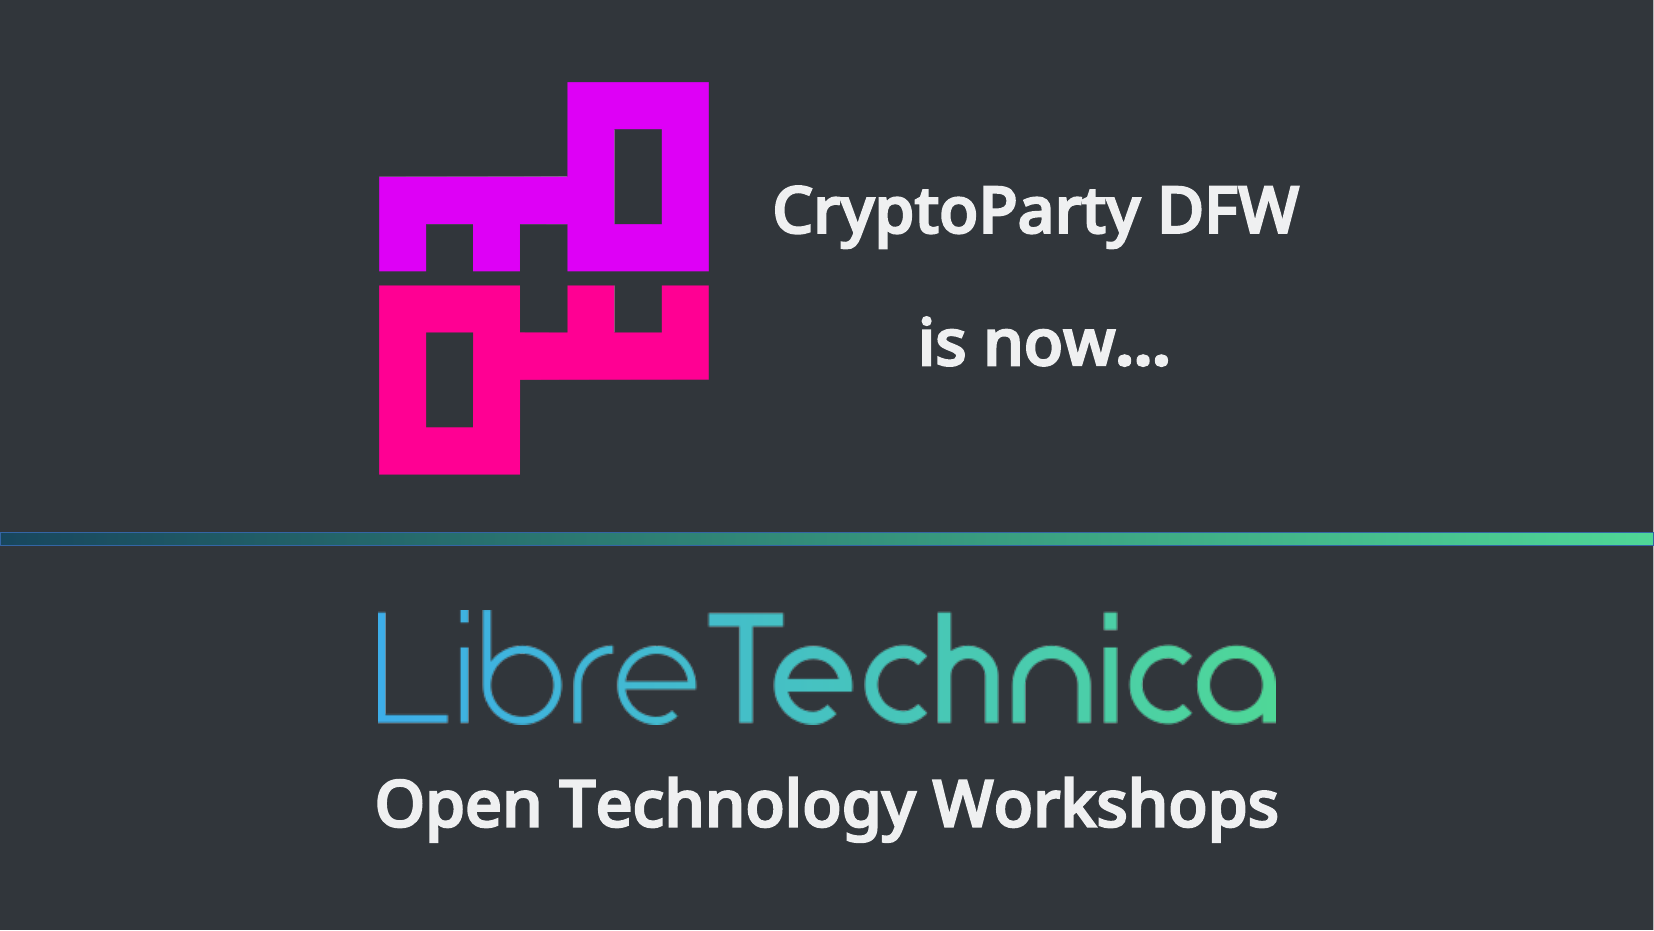

CryptoParty DFW
is now...
# Open Technology Workshops